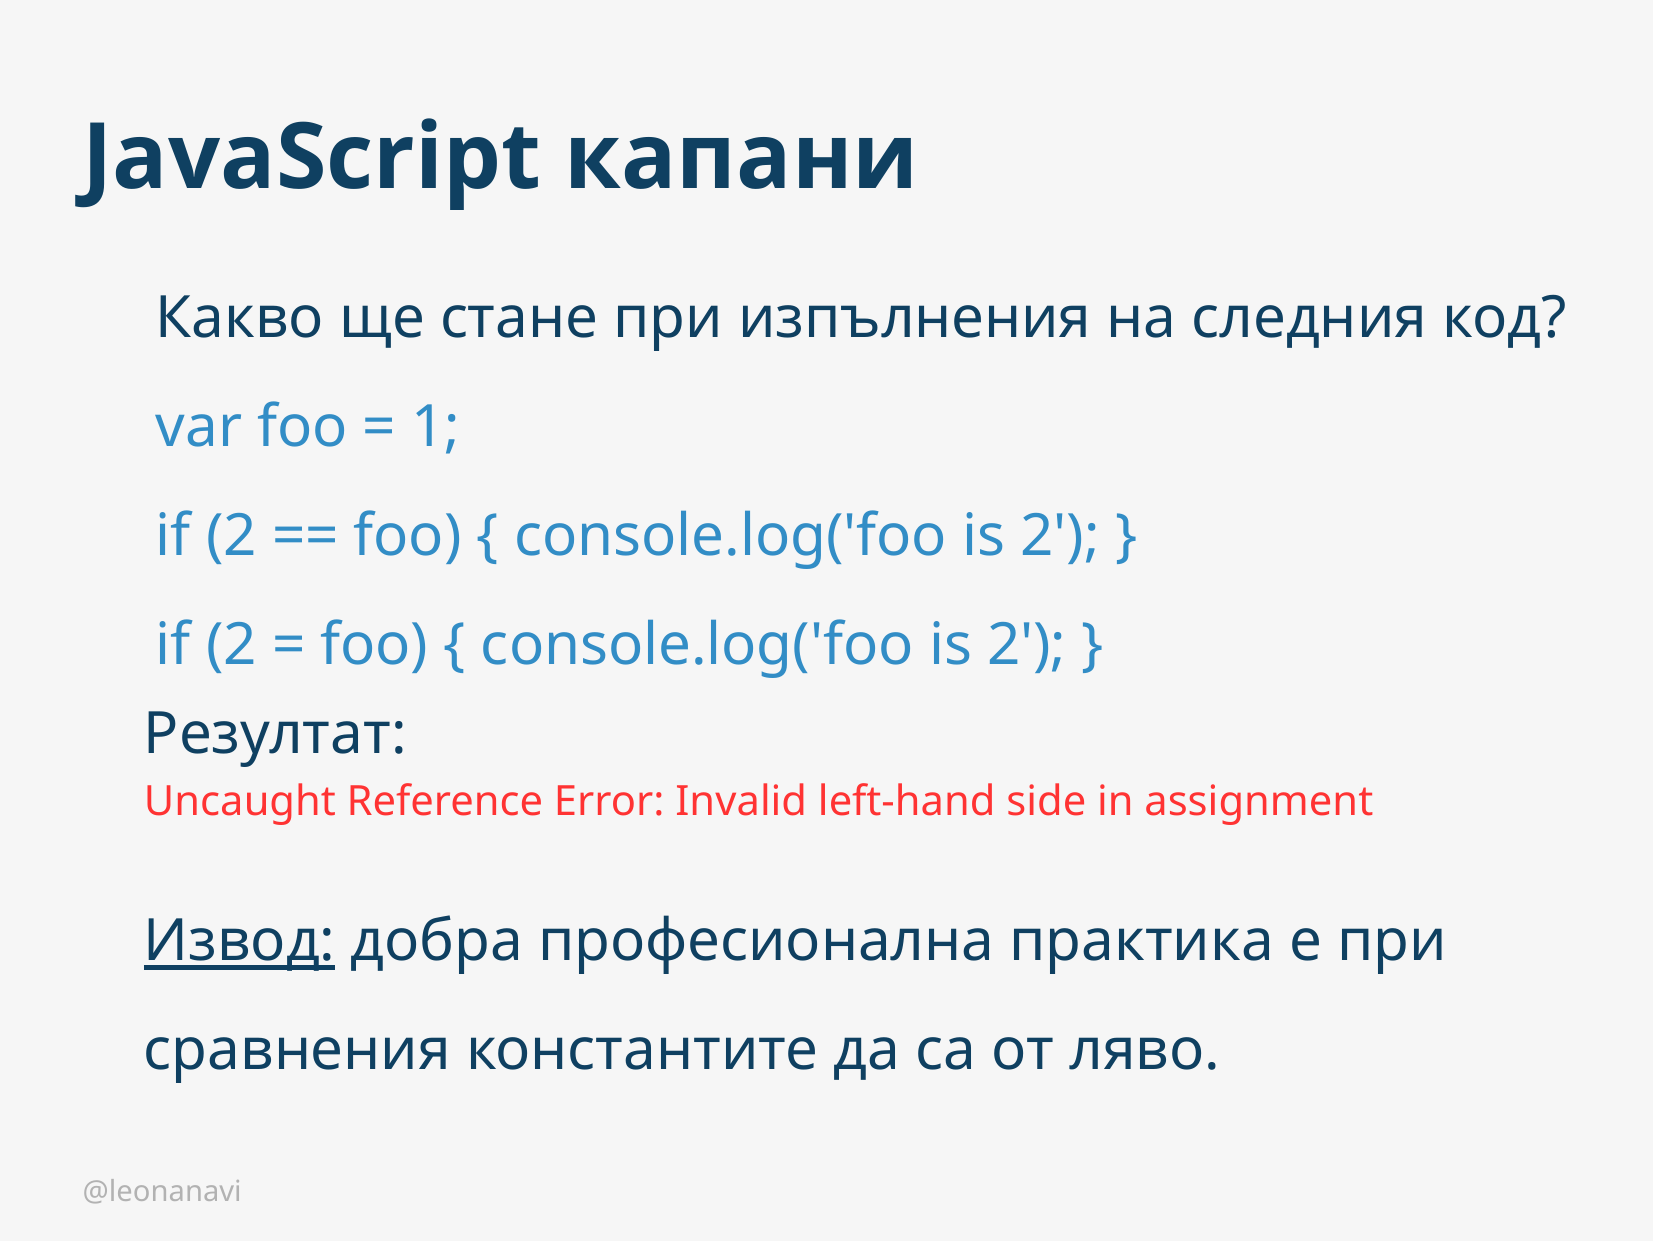

# JavaScript капани
Какво ще стане при изпълнения на следния код?
var foo = 1;
if (2 == foo) { console.log('foo is 2'); }
if (2 = foo) { console.log('foo is 2'); }
Резултат:
Uncaught Reference Error: Invalid left-hand side in assignment
Извод: добра професионална практика е при
сравнения константите да са от ляво.